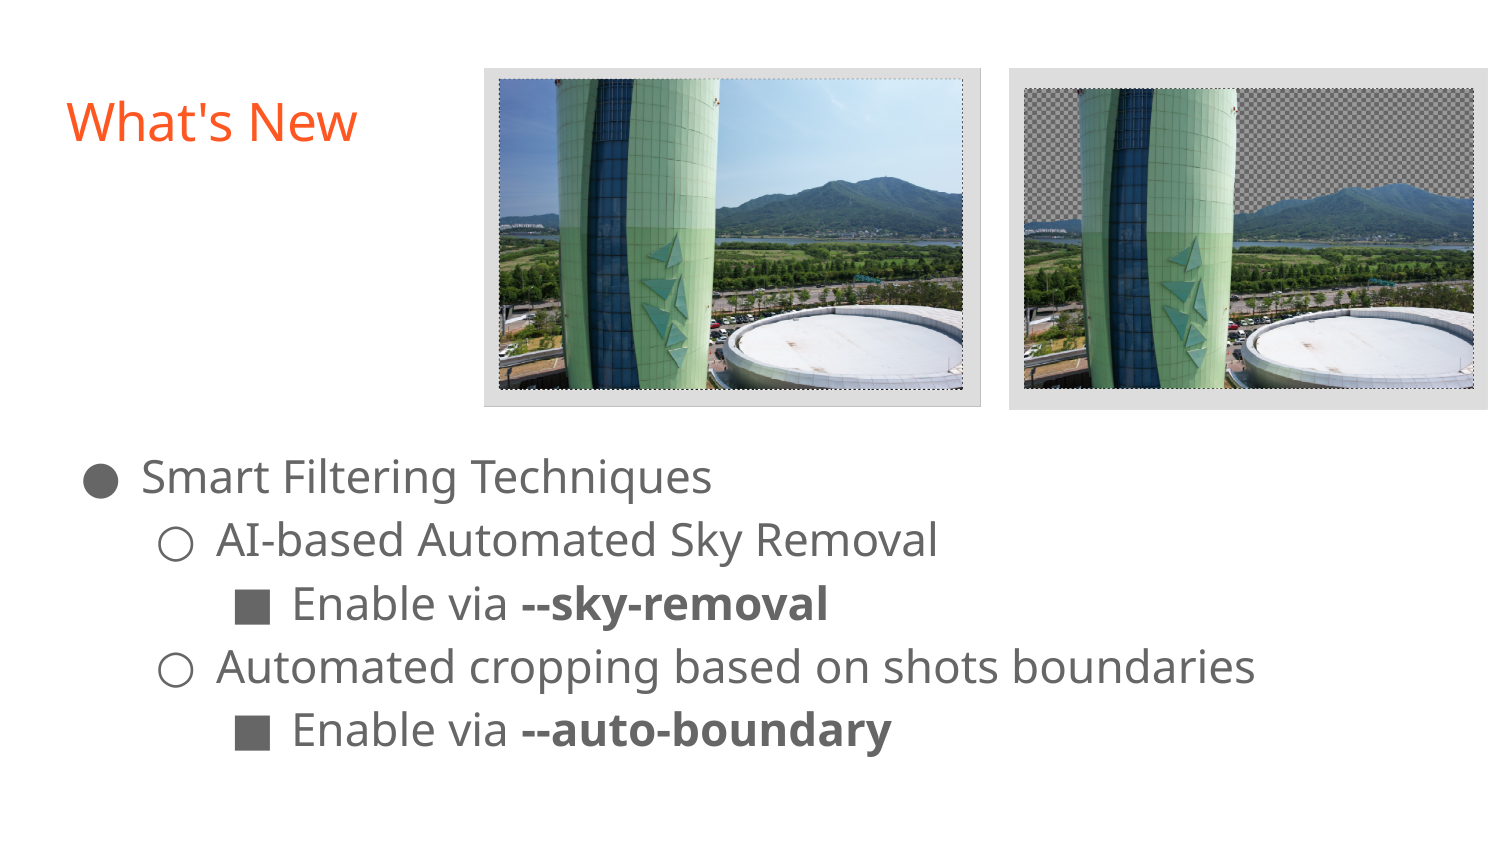

# What's New
Smart Filtering Techniques
AI-based Automated Sky Removal
Enable via --sky-removal
Automated cropping based on shots boundaries
Enable via --auto-boundary